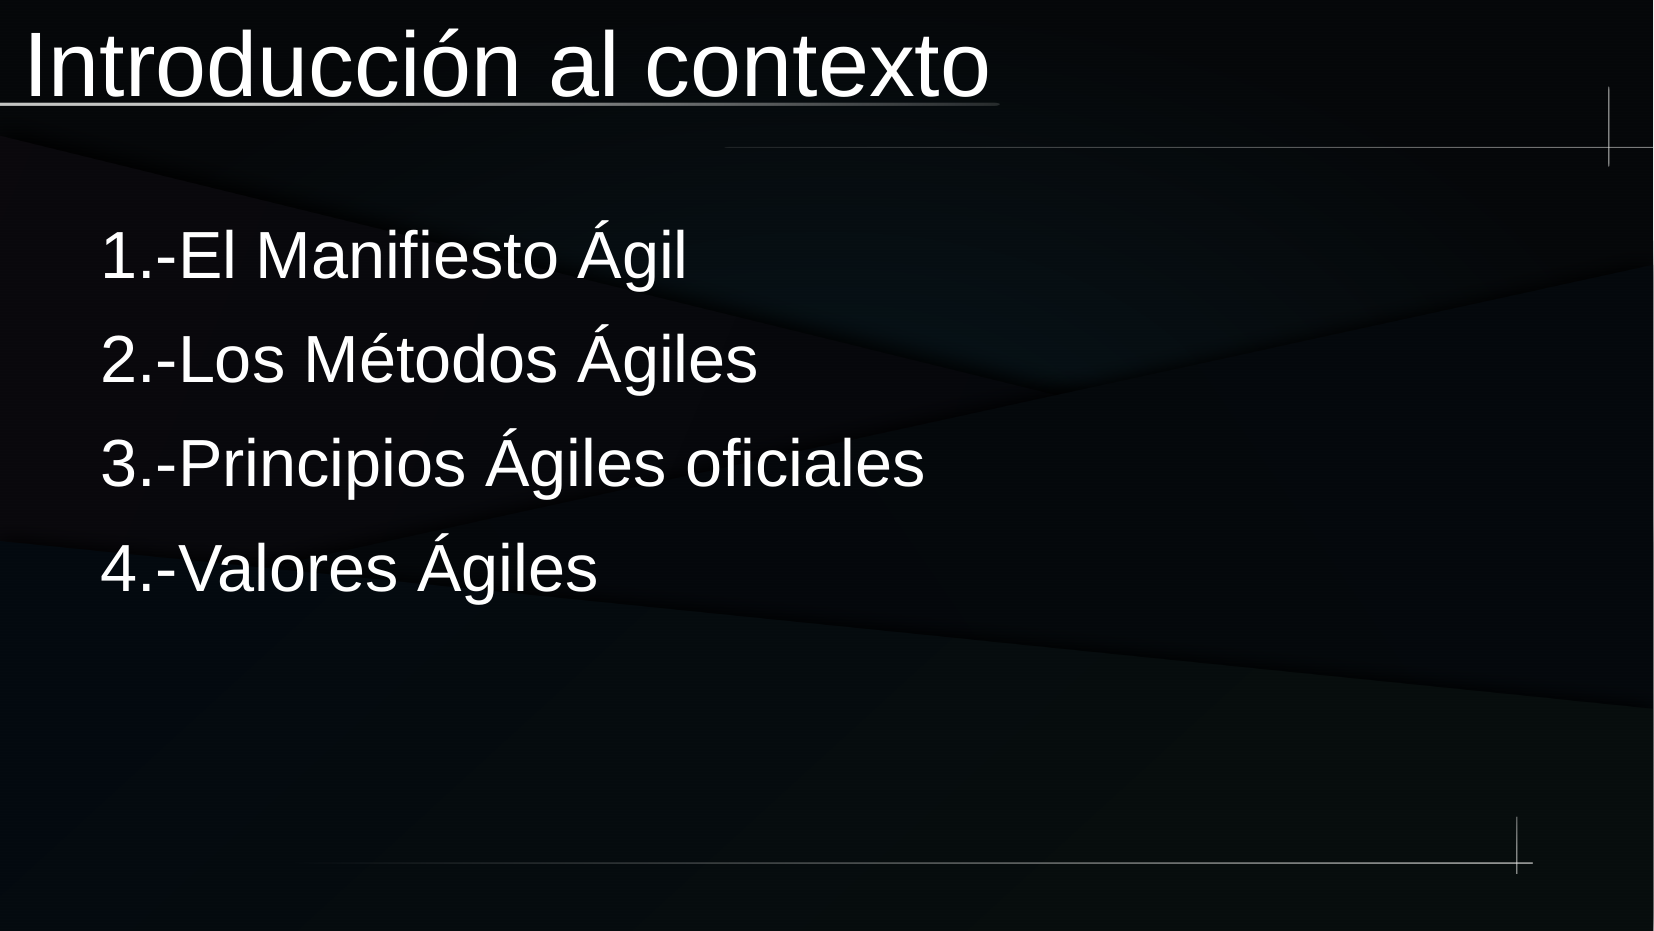

# Introducción al contexto
El Manifiesto Ágil
Los Métodos Ágiles
Principios Ágiles oficiales
Valores Ágiles